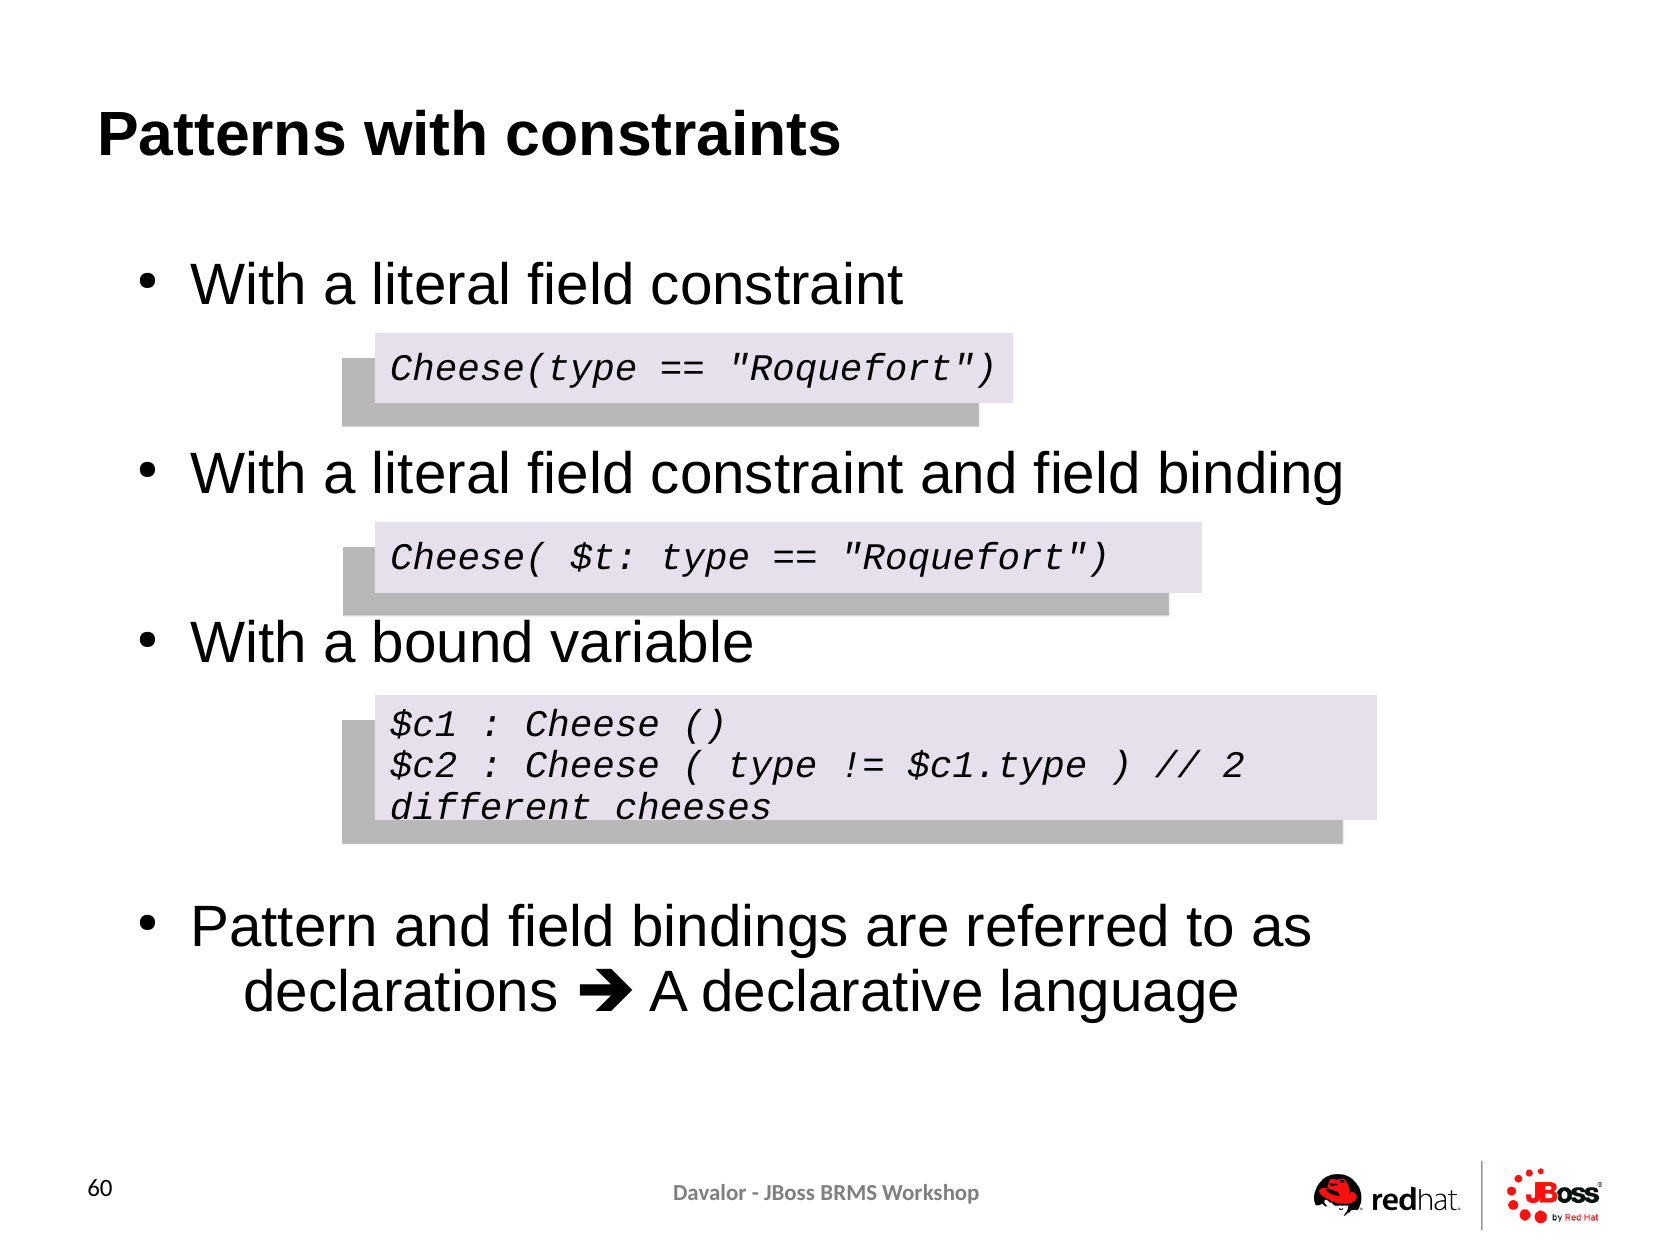

# Patterns with constraints
With a literal field constraint
With a literal field constraint and field binding
With a bound variable
Pattern and field bindings are referred to as declarations  A declarative language
Cheese(type == "Roquefort")
Cheese( $t: type == "Roquefort")
$c1 : Cheese ()
$c2 : Cheese ( type != $c1.type ) // 2 different cheeses